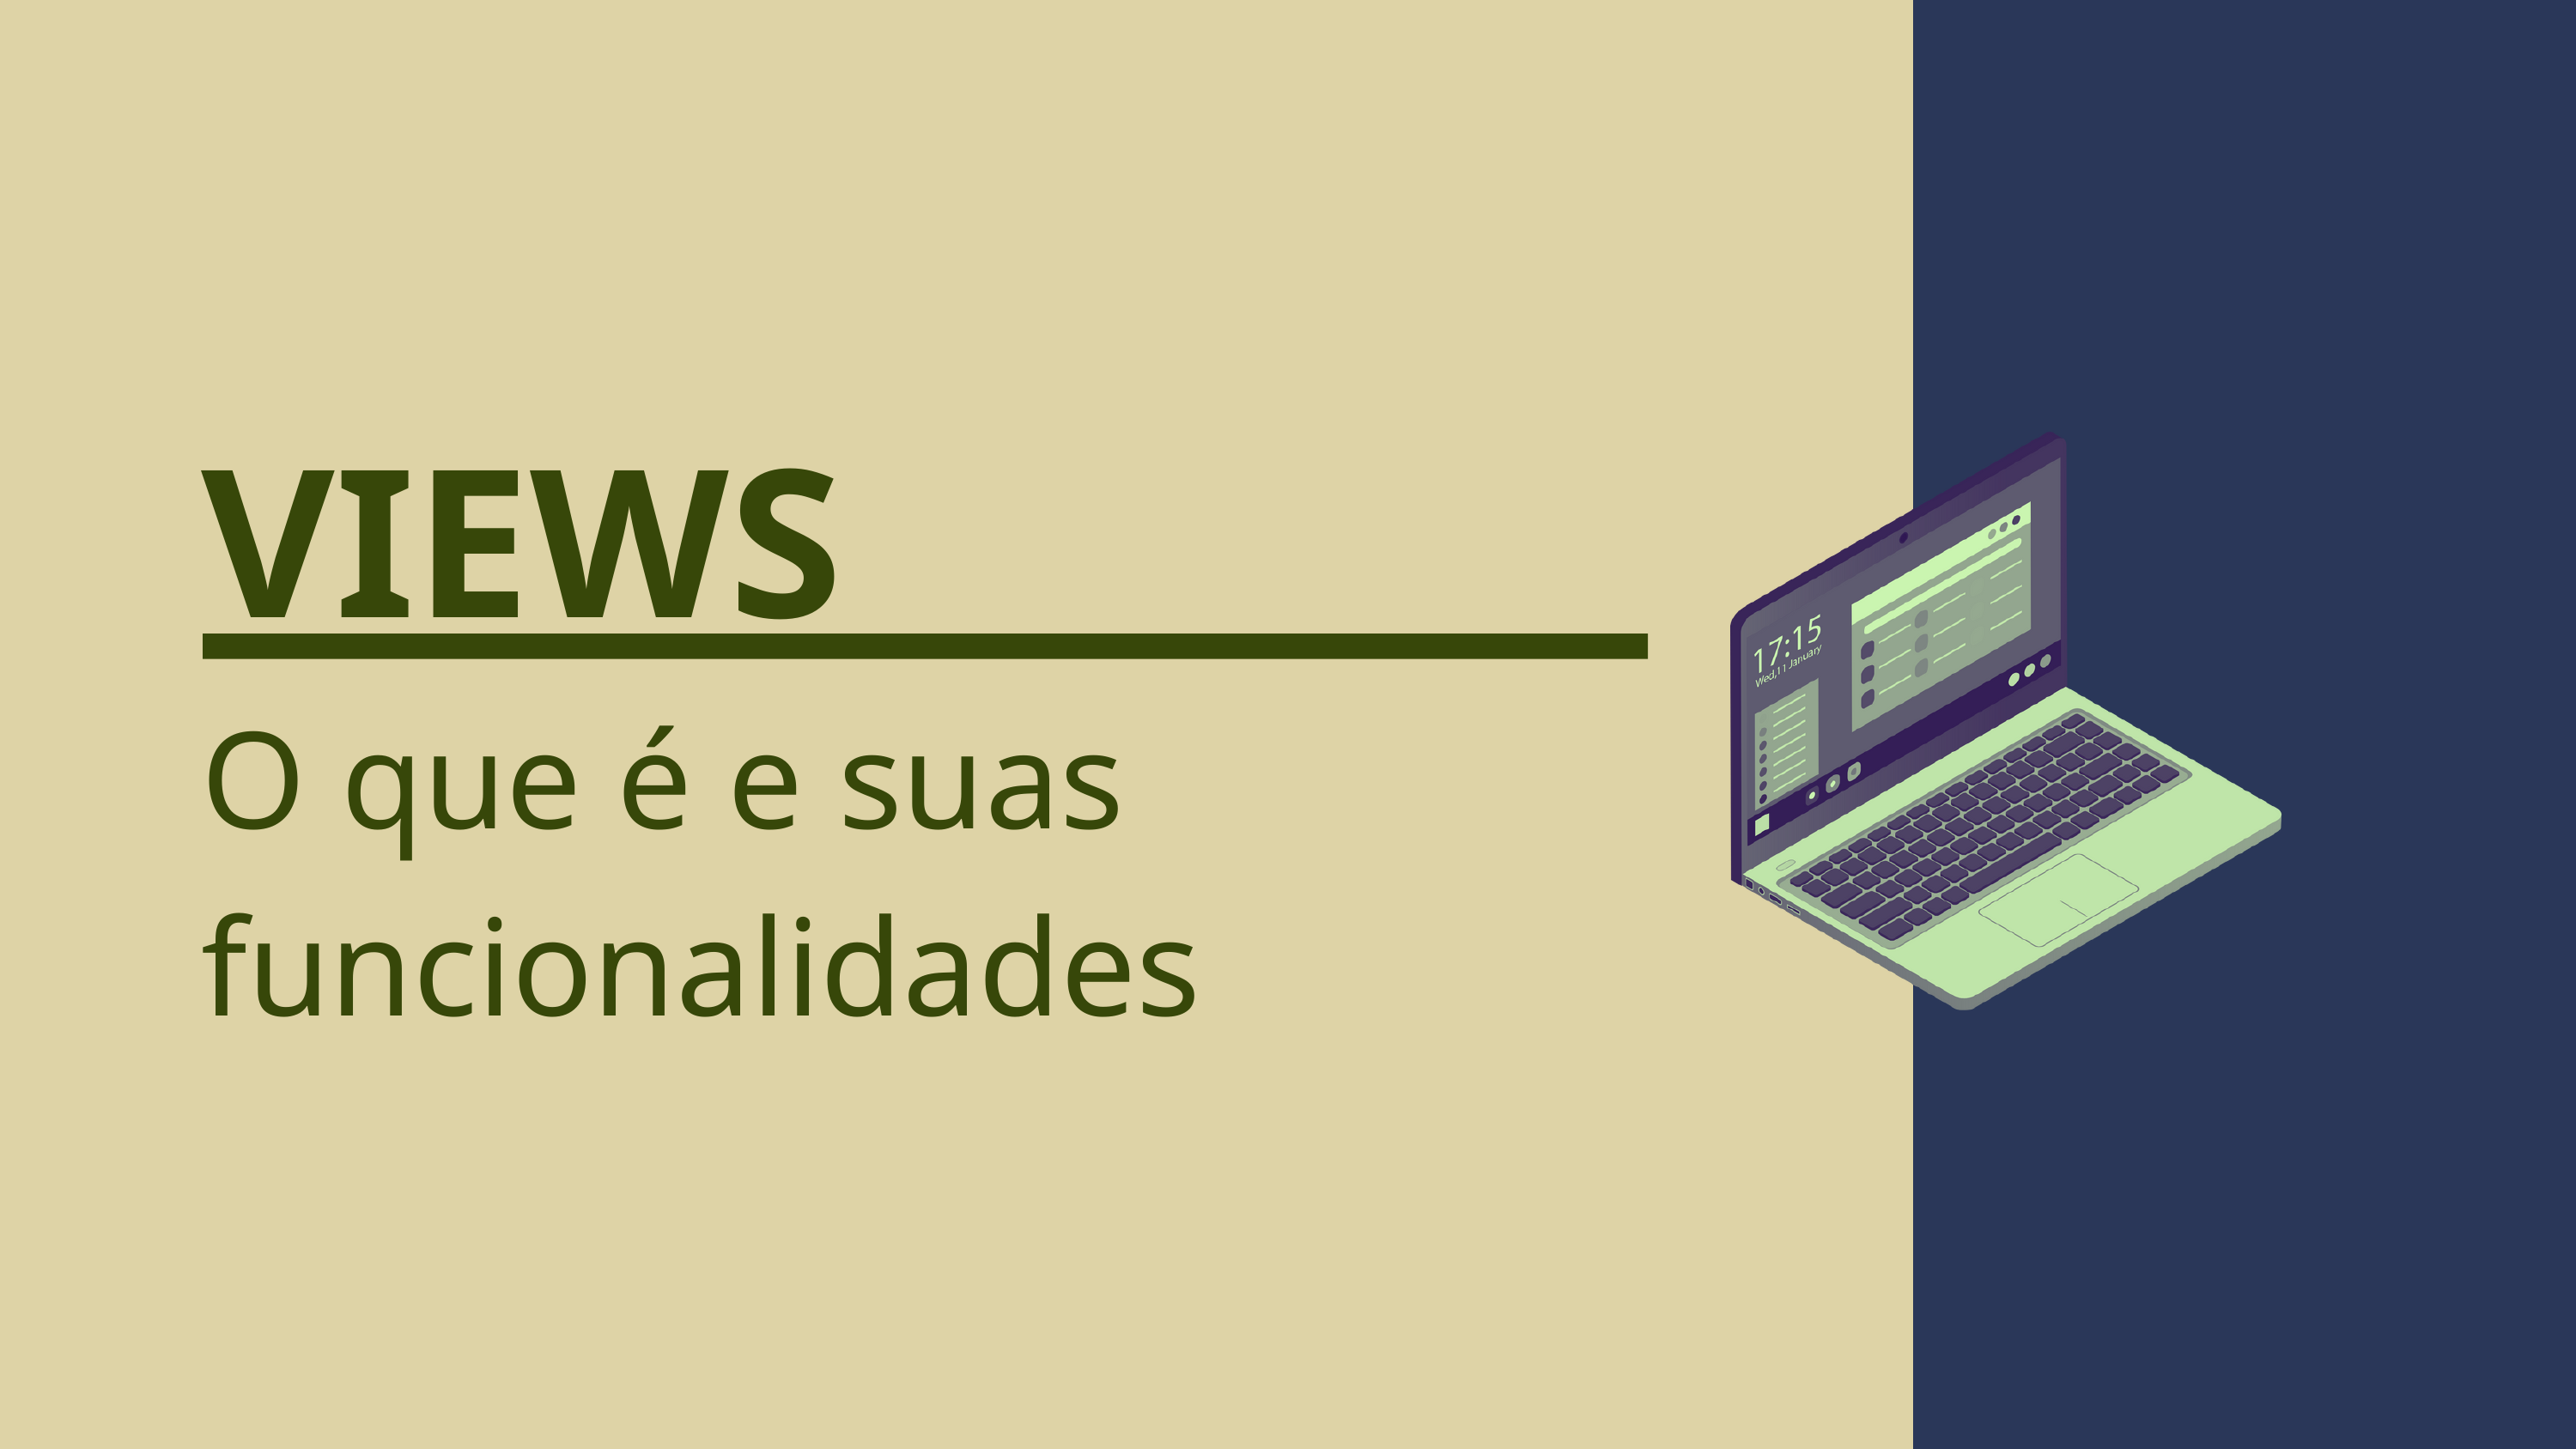

VIEWS
O que é e suas funcionalidades